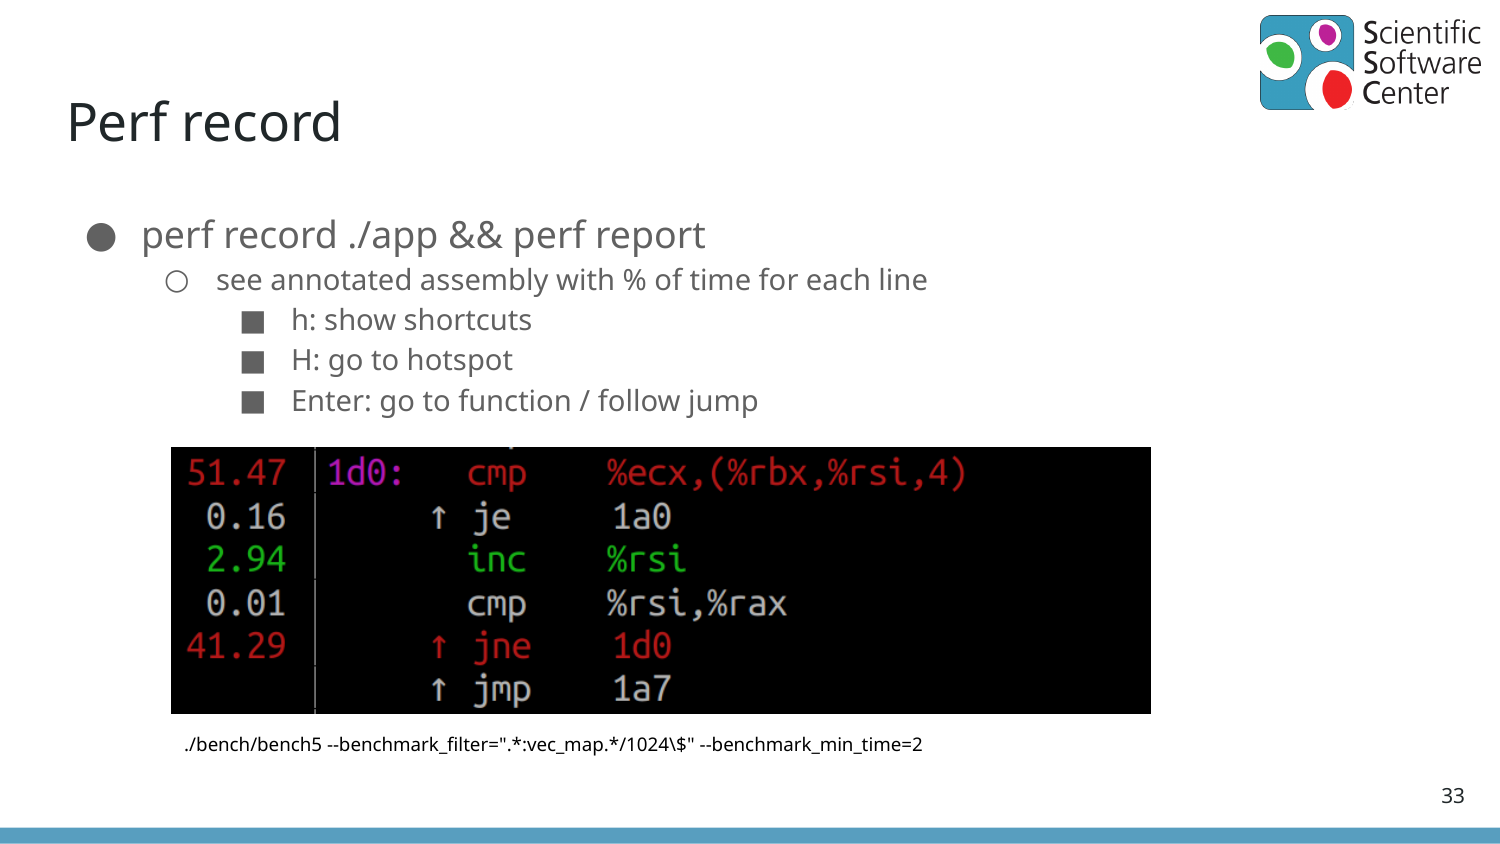

# Perf record
perf record ./app && perf report
see annotated assembly with % of time for each line
h: show shortcuts
H: go to hotspot
Enter: go to function / follow jump
./bench/bench5 --benchmark_filter=".*:vec_map.*/1024\$" --benchmark_min_time=2